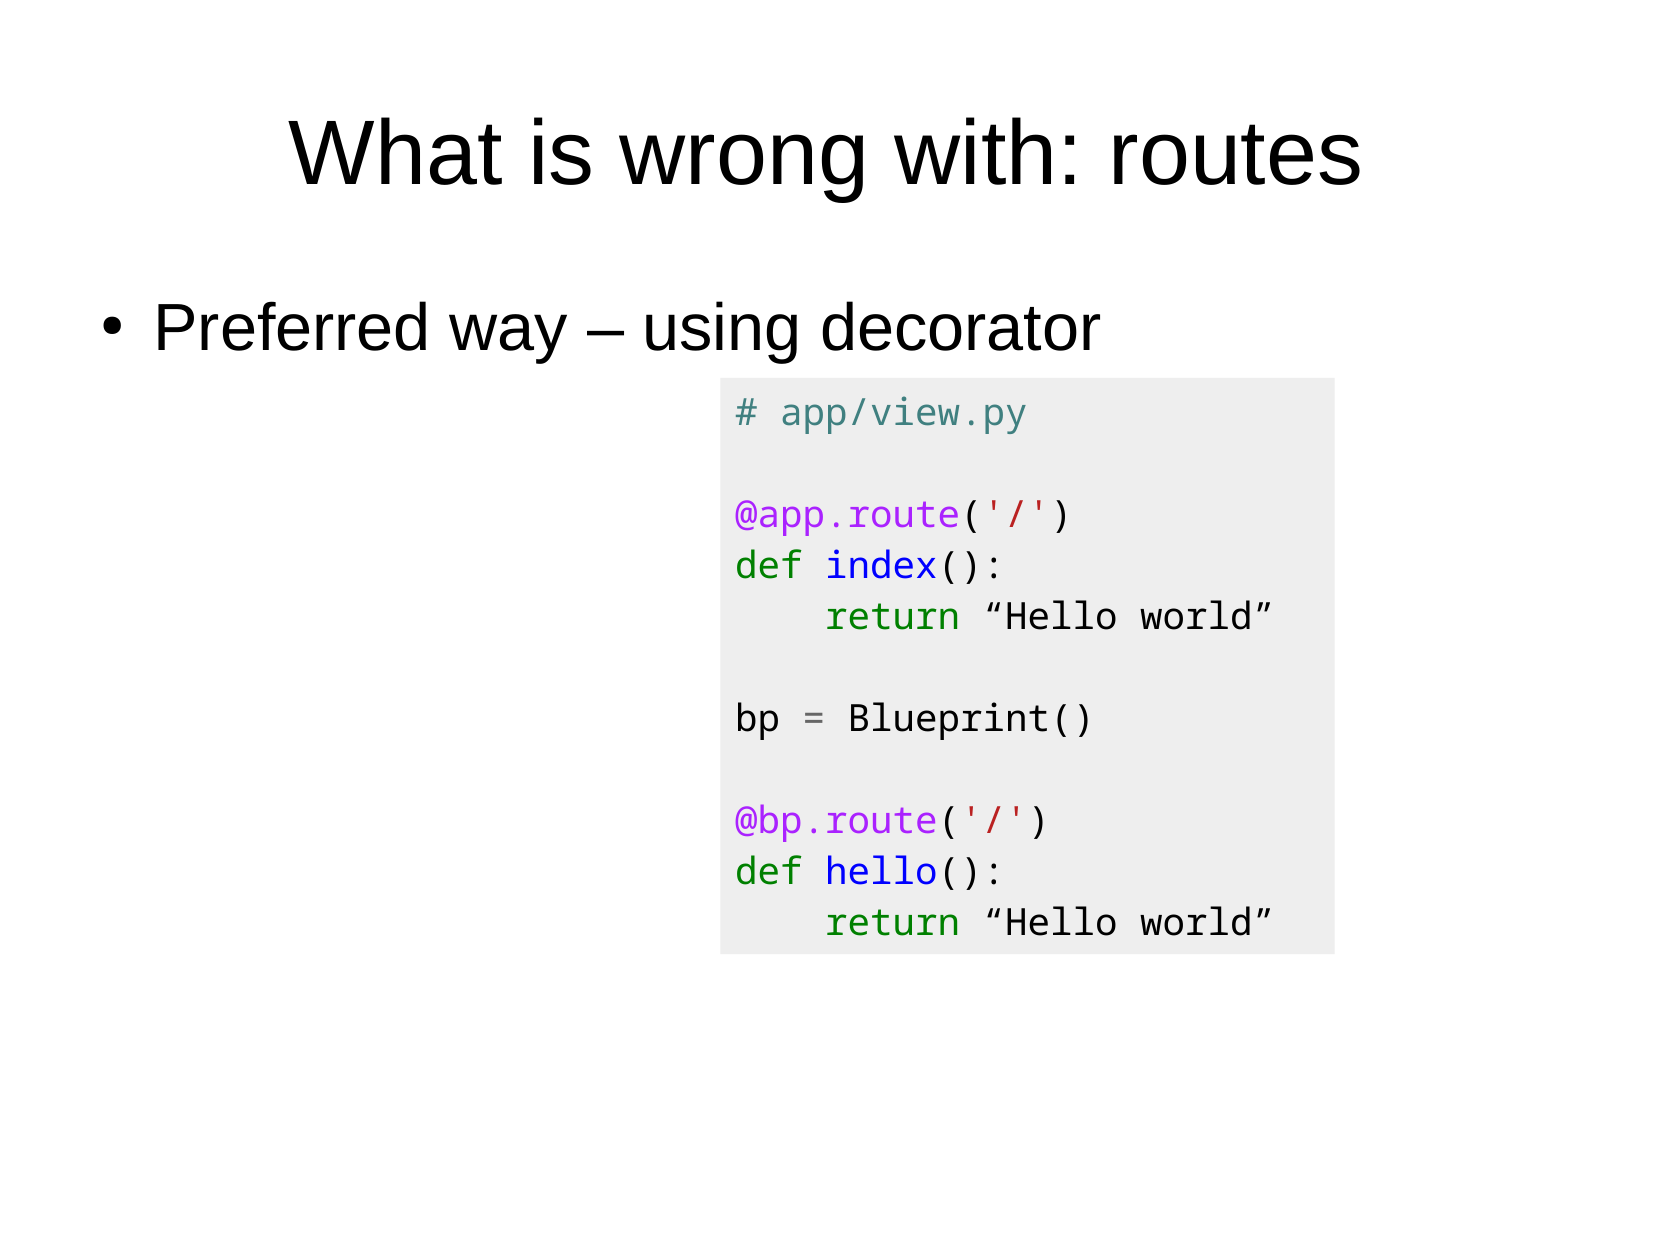

# What is wrong with: routes
Preferred way – using decorator
# app/view.py
@app.route('/')
def index():
 return “Hello world”
bp = Blueprint()
@bp.route('/')
def hello():
 return “Hello world”